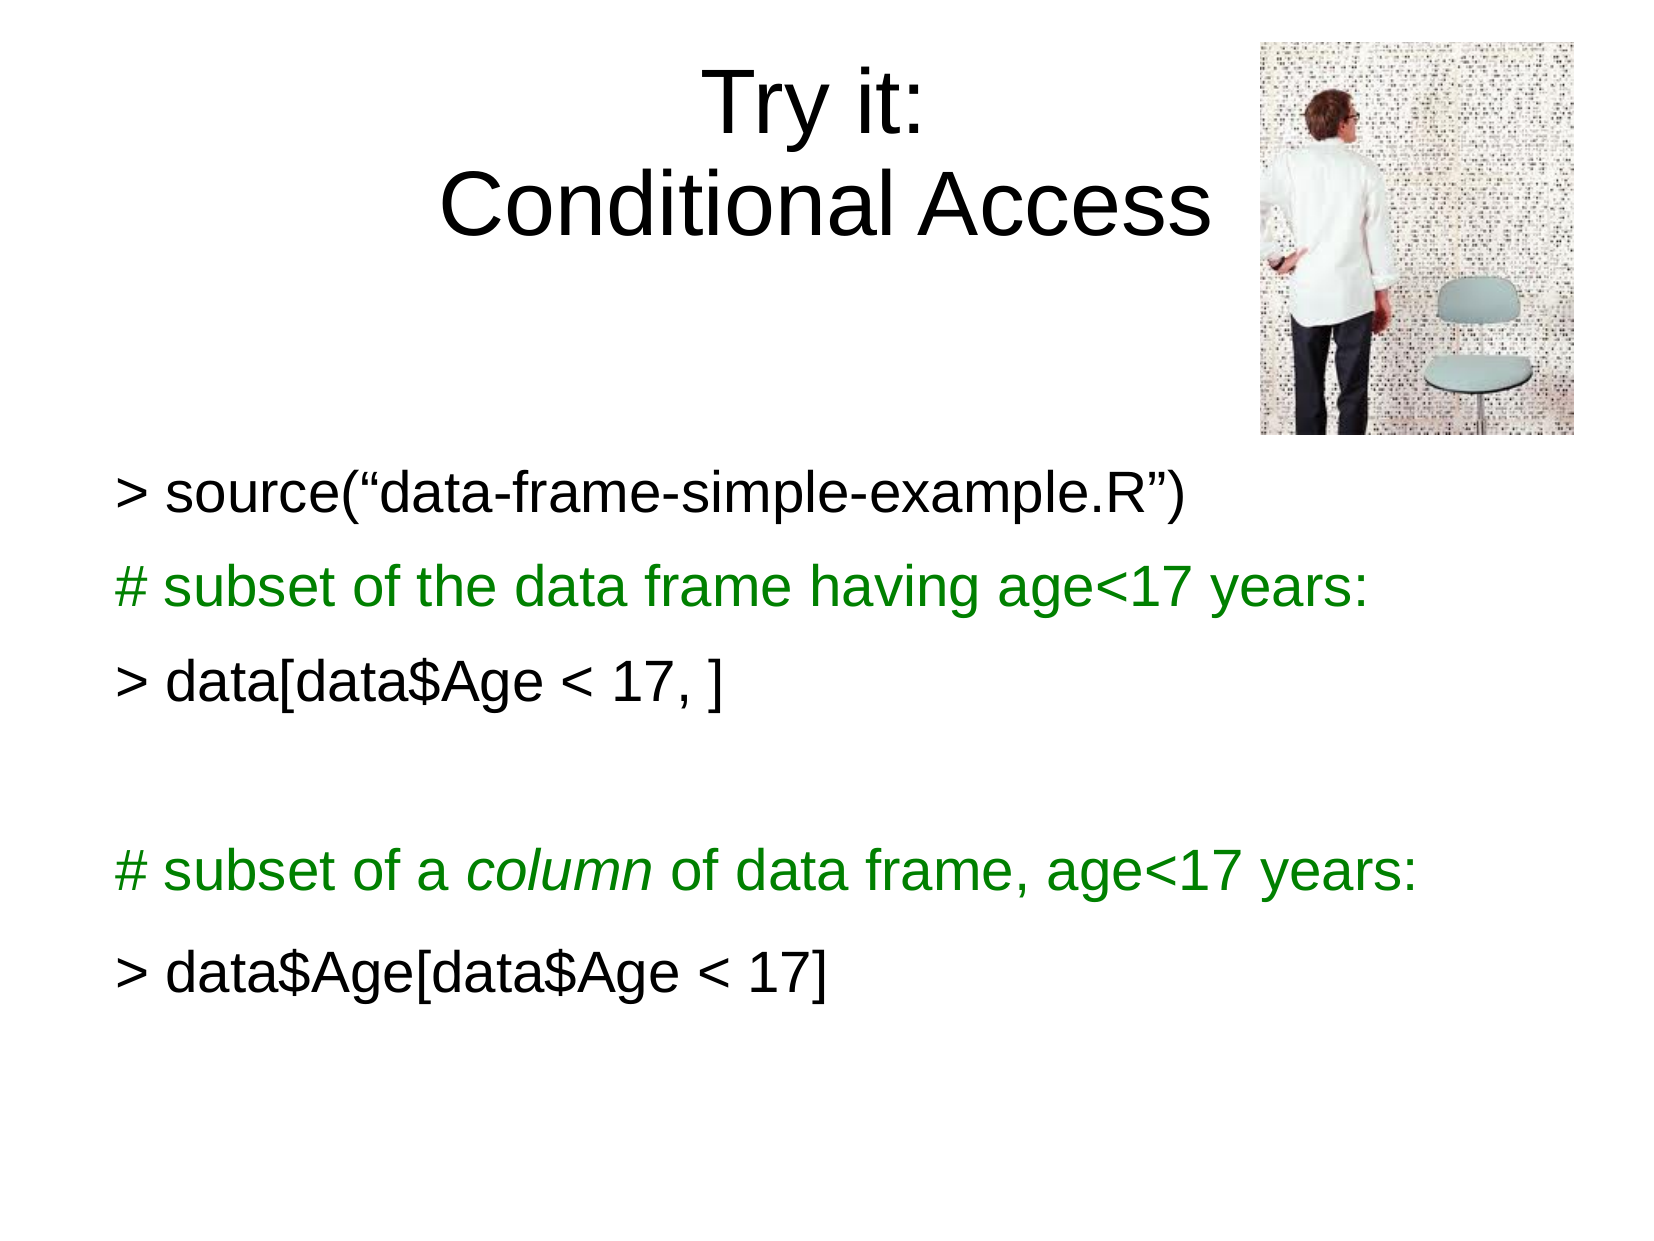

# Try it: Conditional Access
 > source(“data-frame-simple-example.R”)
 # subset of the data frame having age<17 years:
 > data[data$Age < 17, ]
 # subset of a column of data frame, age<17 years:
 > data$Age[data$Age < 17]